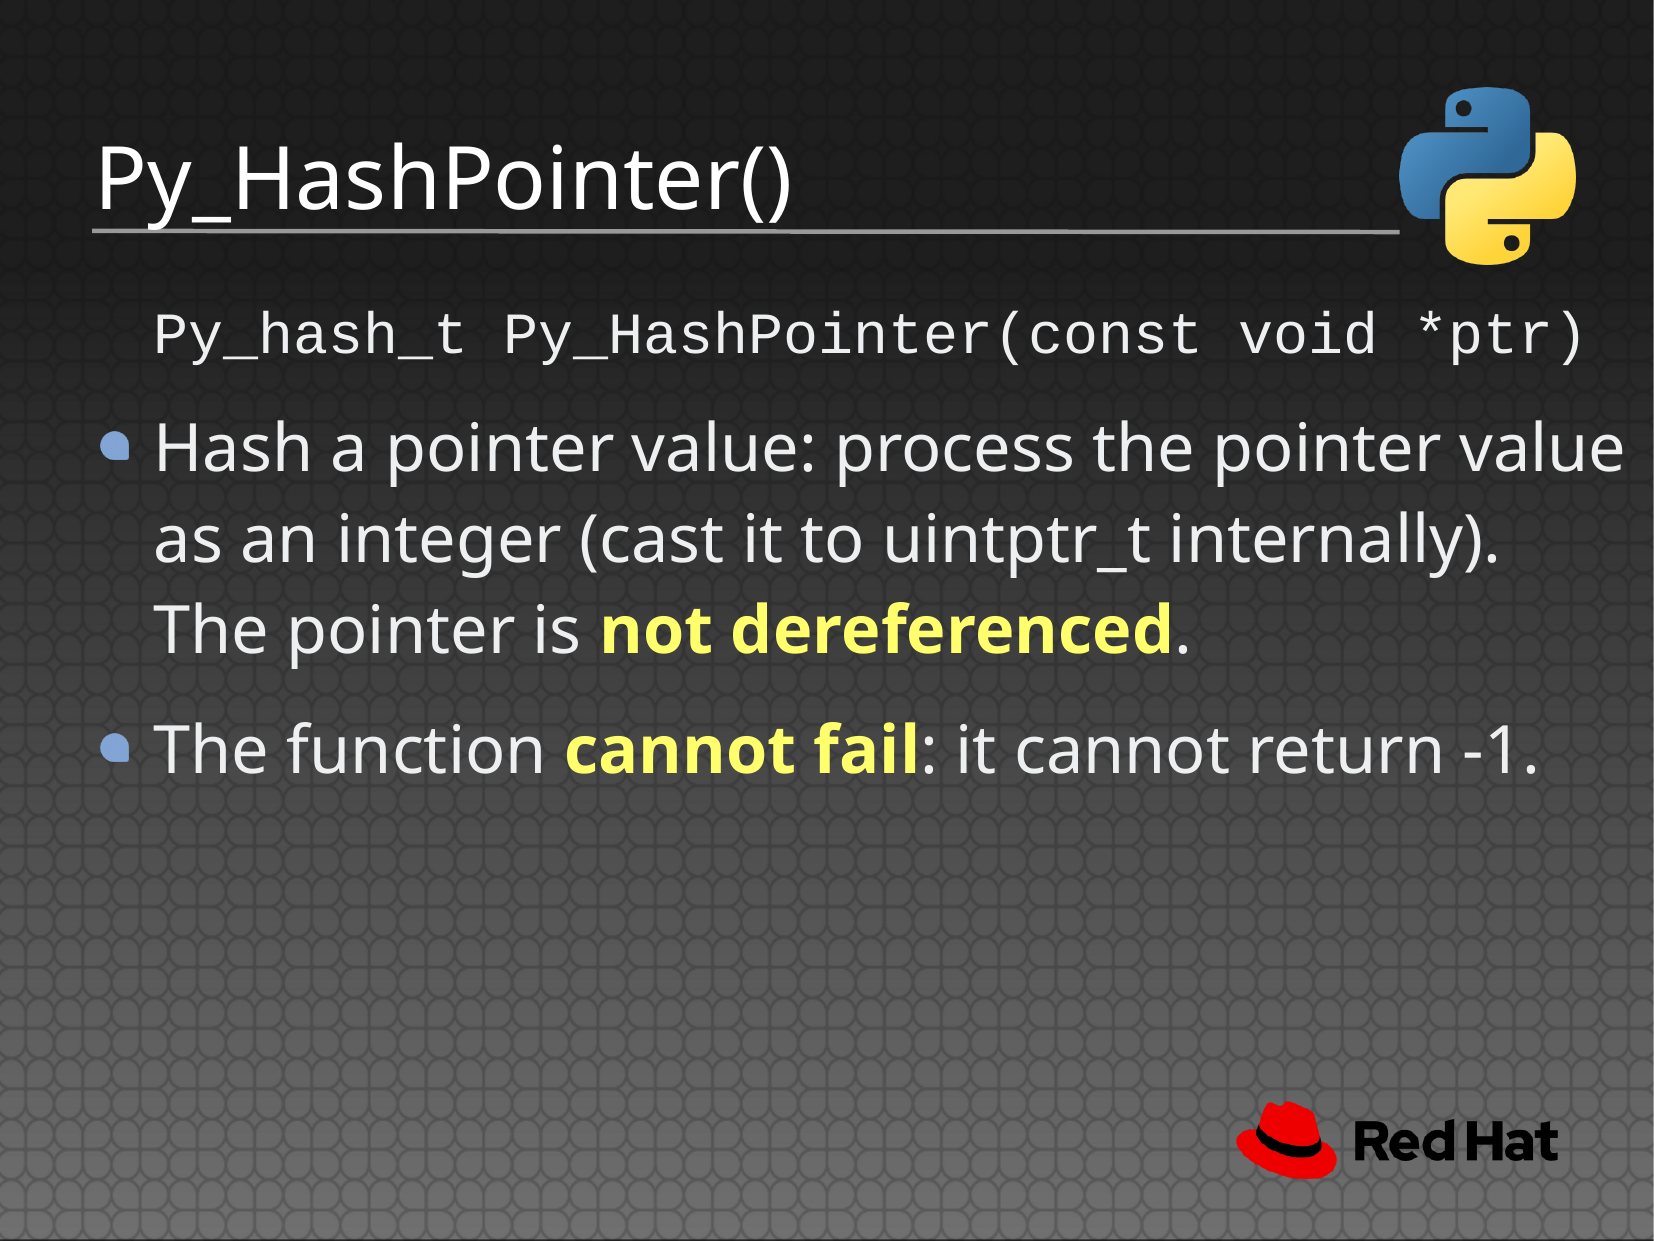

Py_HashPointer()
# Py_hash_t Py_HashPointer(const void *ptr)
Hash a pointer value: process the pointer value as an integer (cast it to uintptr_t internally). The pointer is not dereferenced.
The function cannot fail: it cannot return -1.